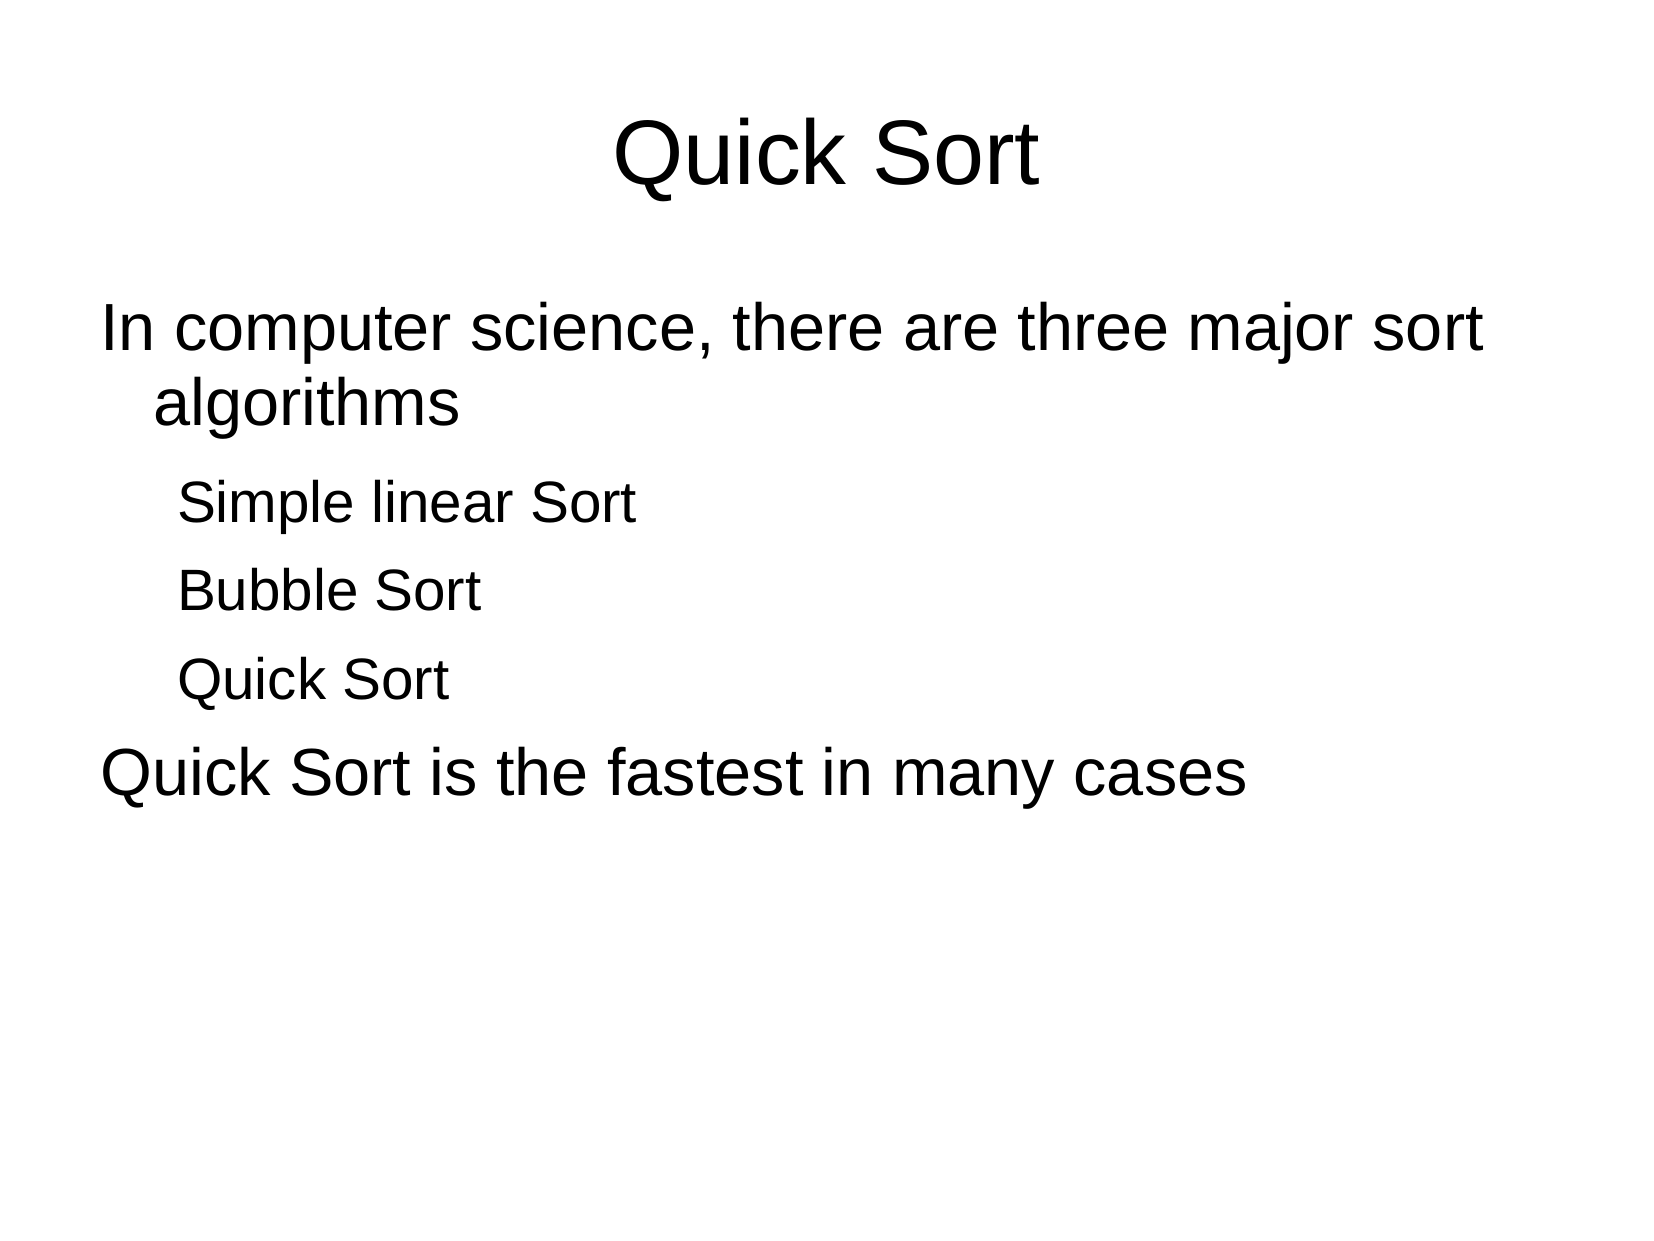

# Quick Sort
In computer science, there are three major sort algorithms
Simple linear Sort
Bubble Sort
Quick Sort
Quick Sort is the fastest in many cases